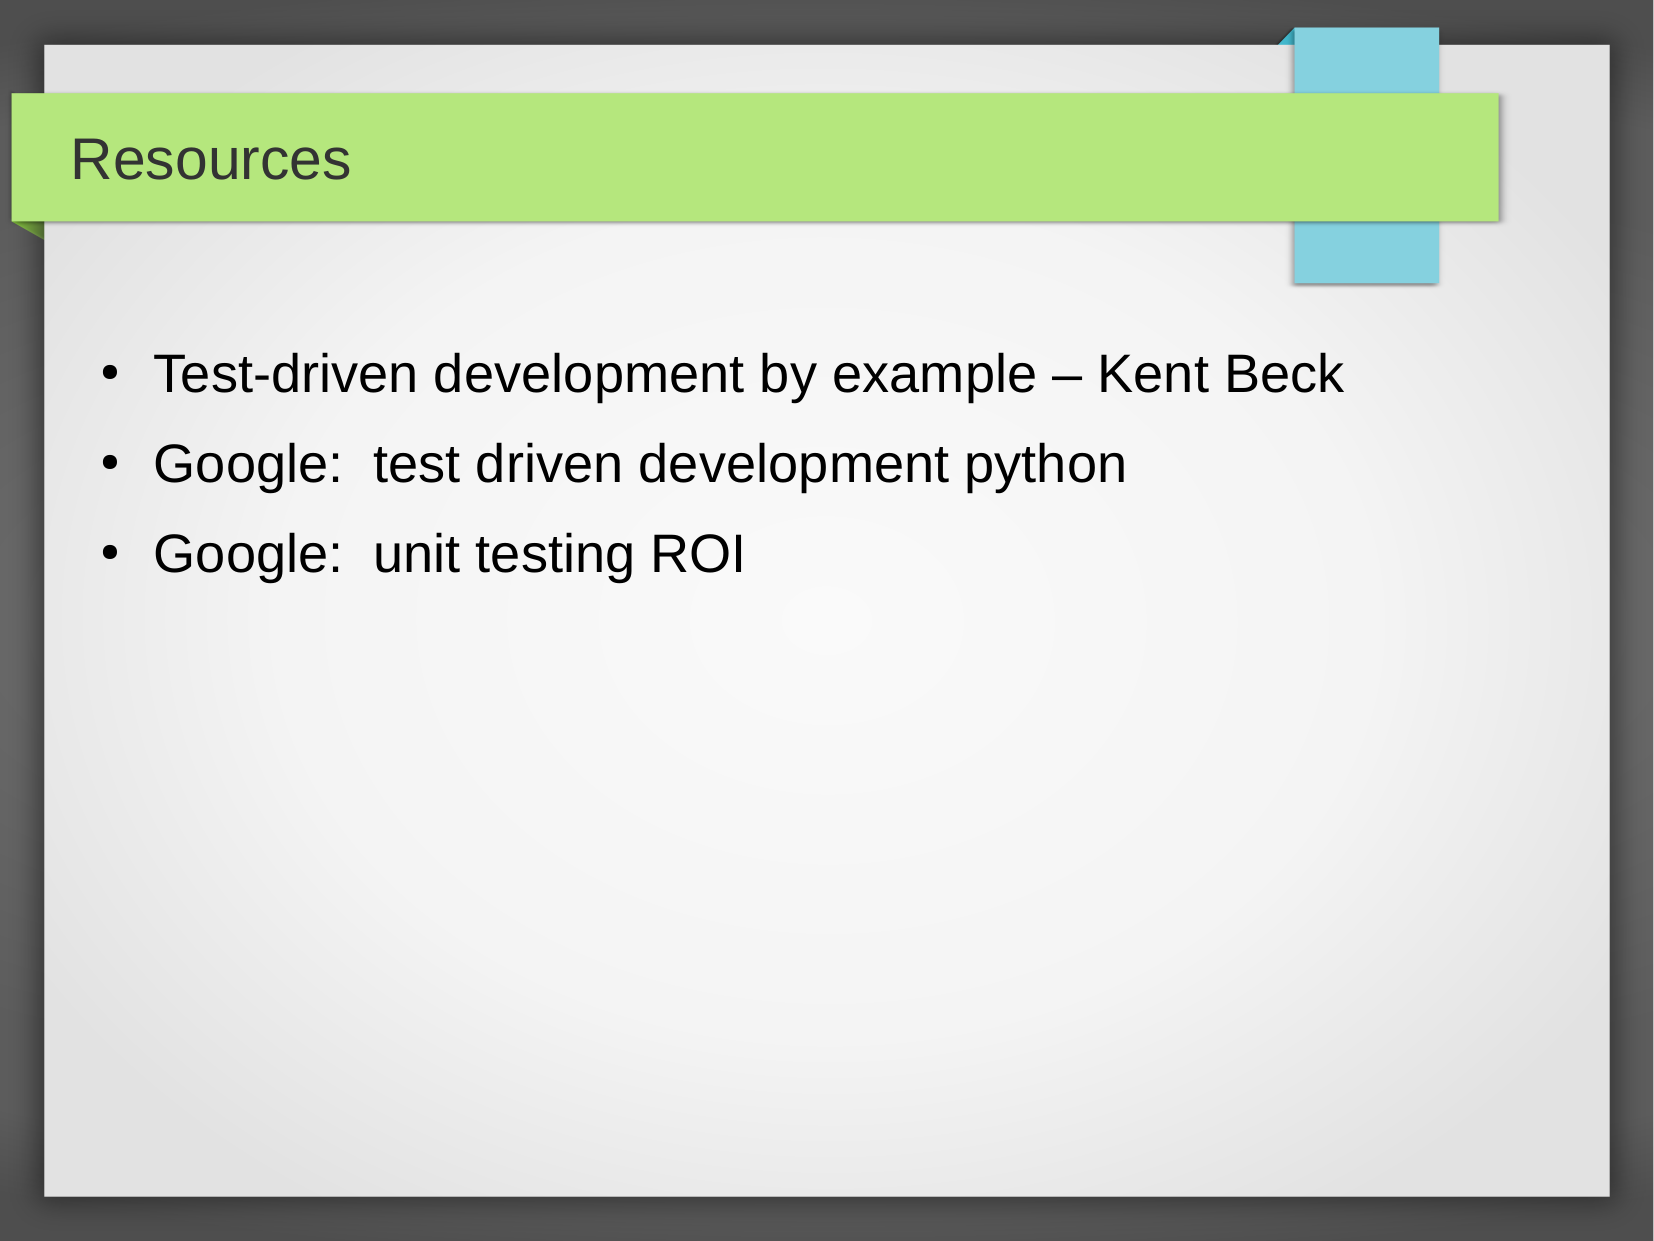

# Resources
Test-driven development by example – Kent Beck
Google: test driven development python
Google: unit testing ROI